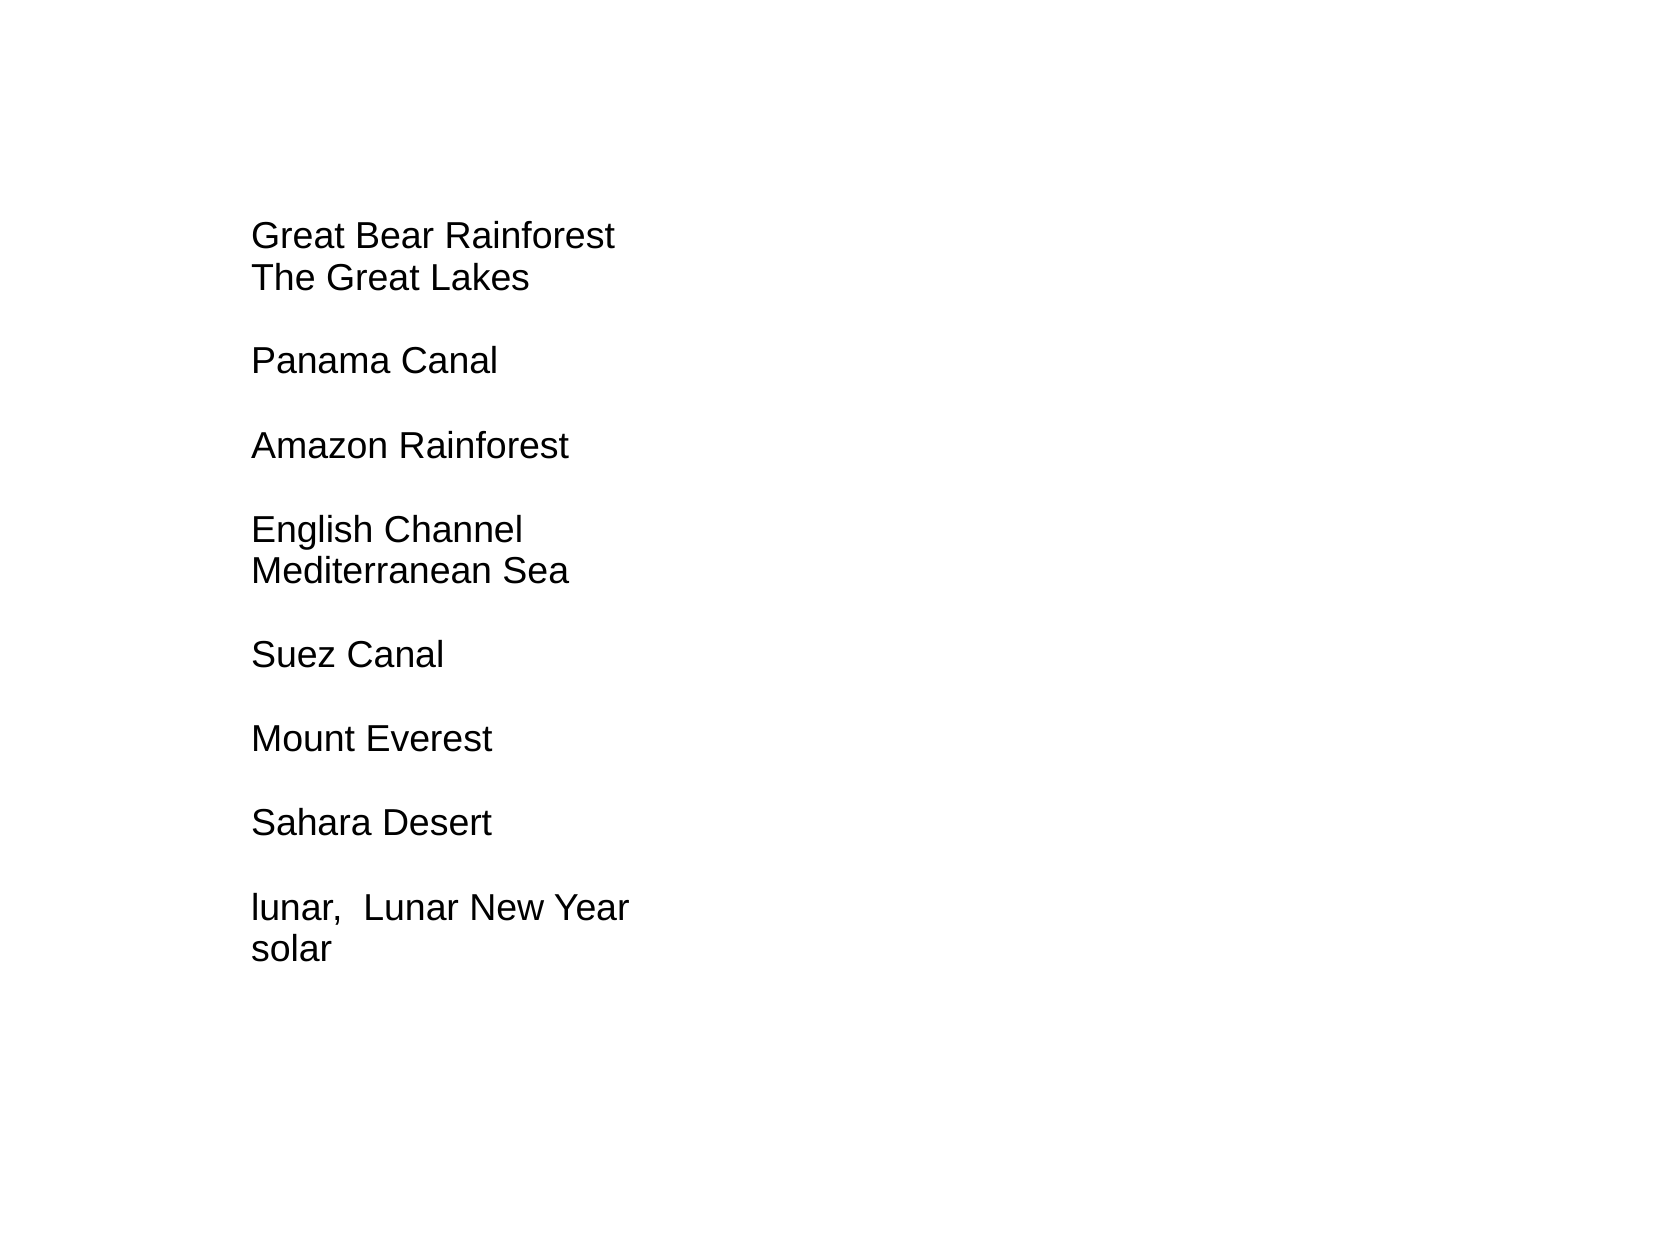

Great Bear Rainforest
The Great Lakes
Panama Canal
Amazon Rainforest
English Channel
Mediterranean Sea
Suez Canal
Mount Everest
Sahara Desert
lunar, Lunar New Year
solar